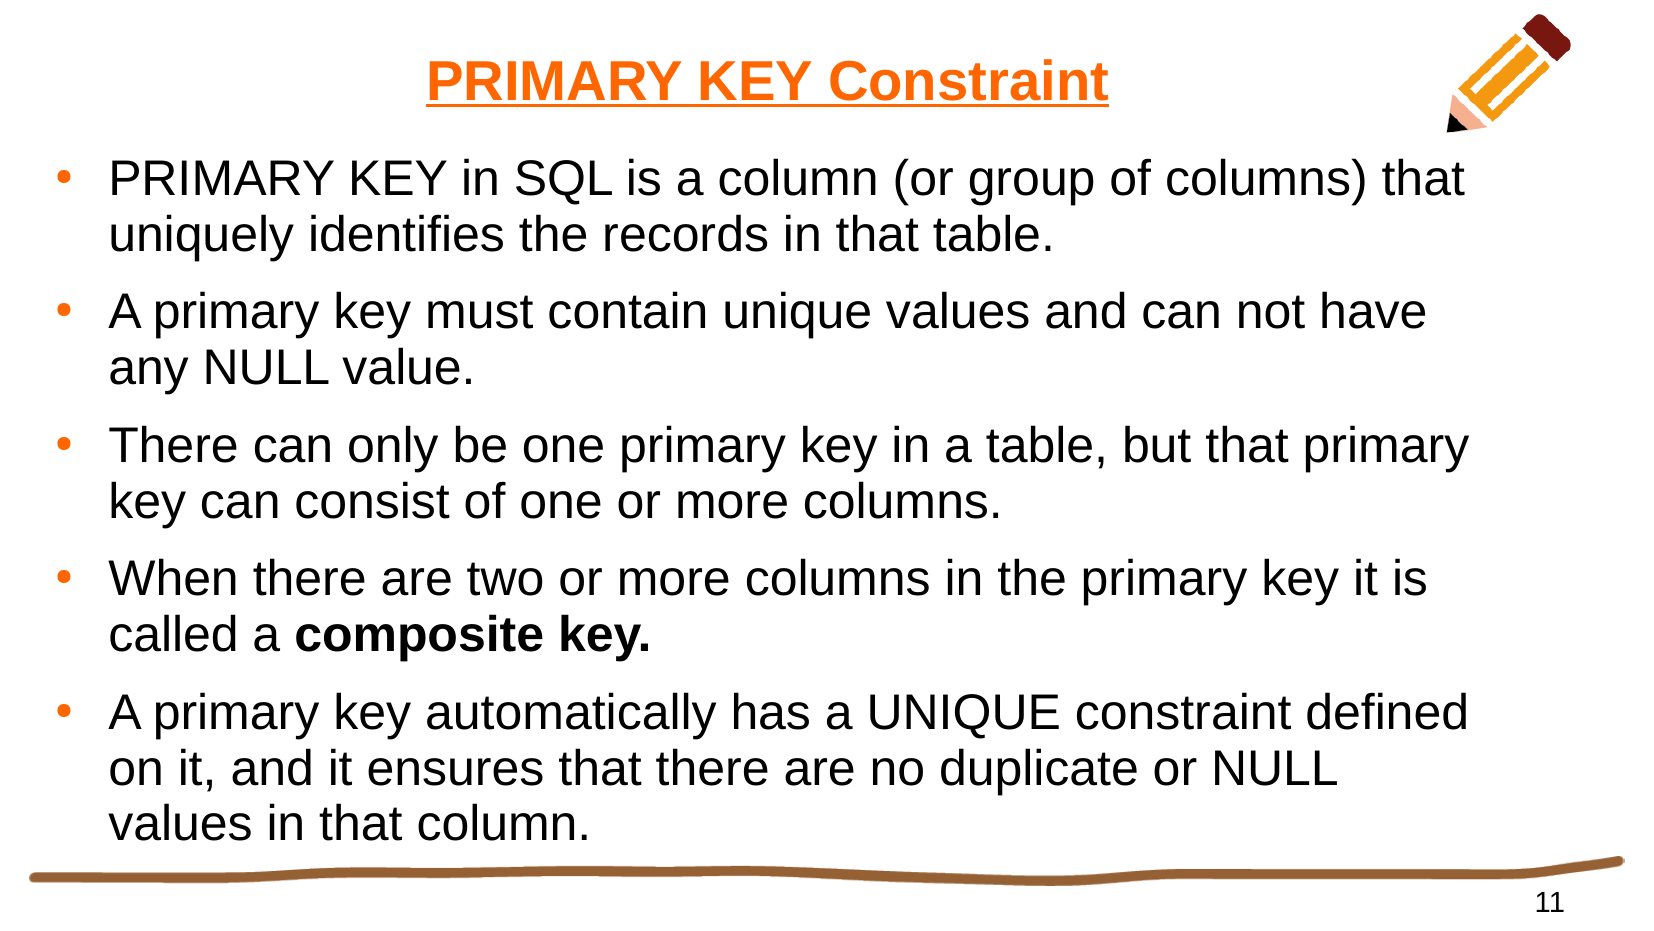

# PRIMARY KEY Constraint
PRIMARY KEY in SQL is a column (or group of columns) that uniquely identifies the records in that table.
A primary key must contain unique values and can not have any NULL value.
There can only be one primary key in a table, but that primary key can consist of one or more columns.
When there are two or more columns in the primary key it is called a composite key.
A primary key automatically has a UNIQUE constraint defined on it, and it ensures that there are no duplicate or NULL values in that column.
11